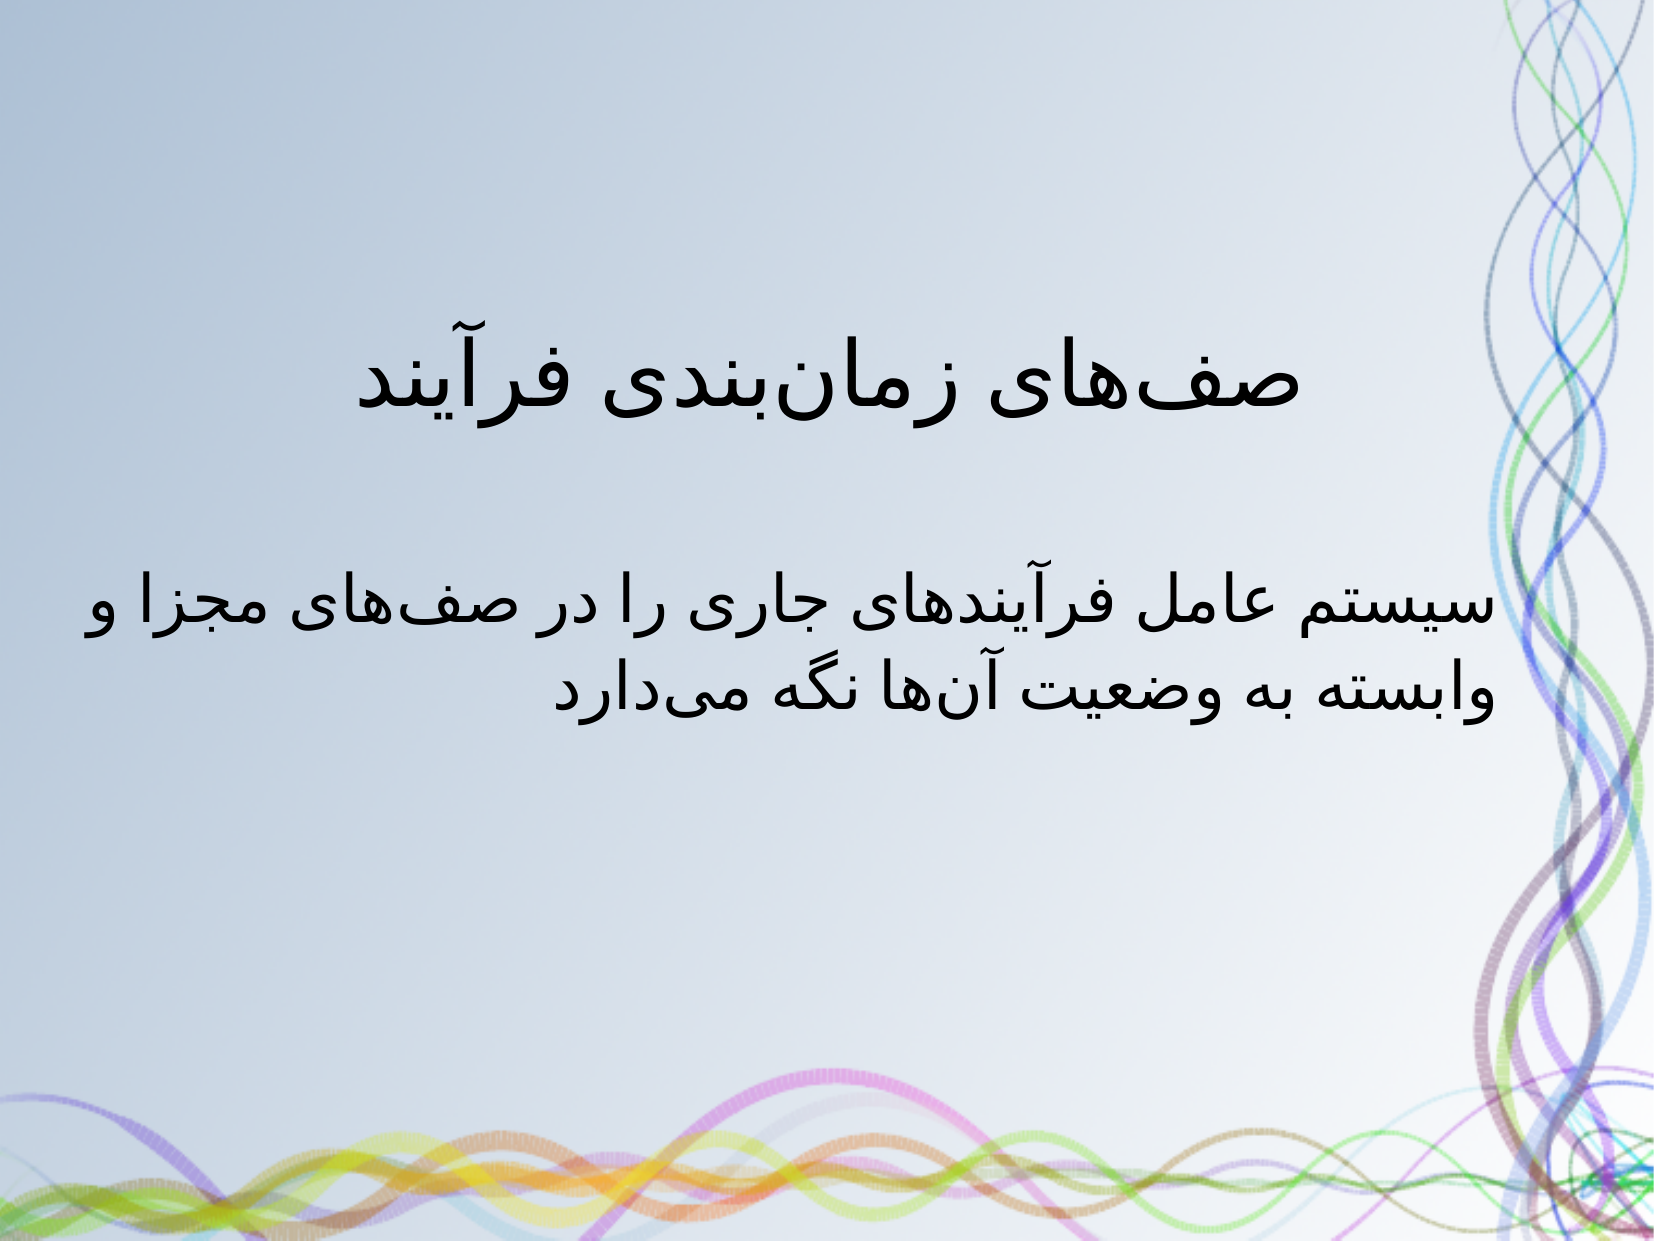

# صف‌های زمان‌بندی فرآیند
سیستم عامل فرآیندهای جاری را در صف‌های مجزا و وابسته به وضعیت آن‌ها نگه می‌دارد